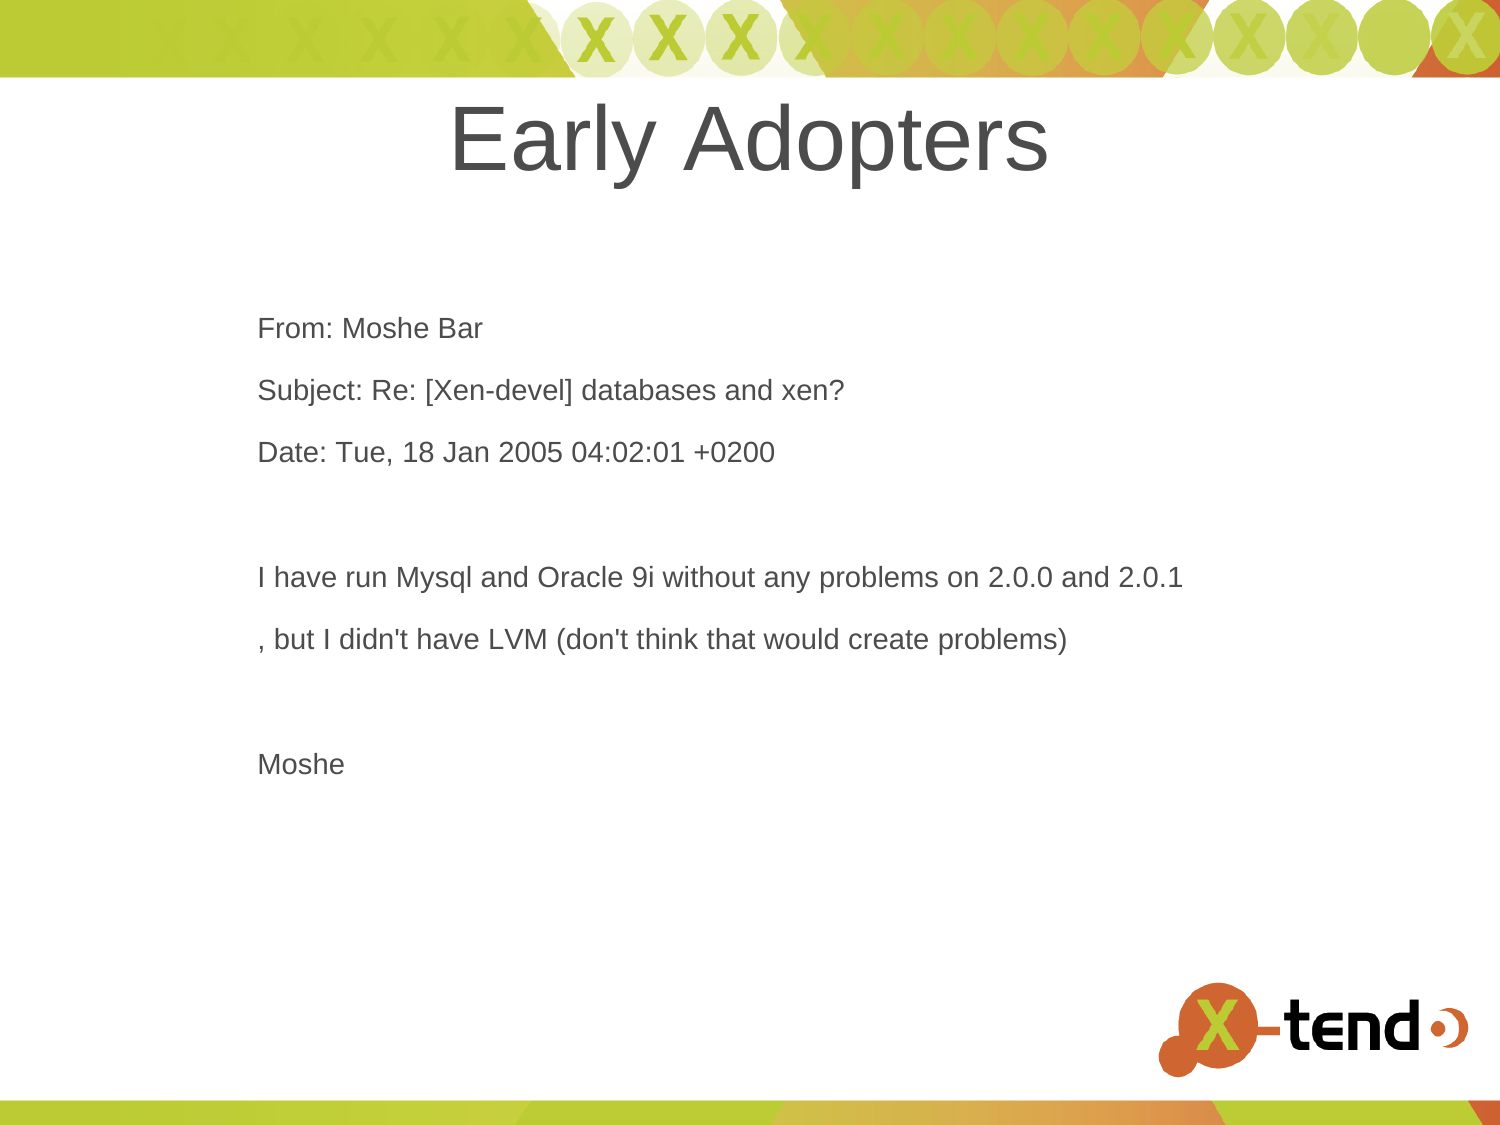

Early Adopters
# From: Moshe Bar
Subject: Re: [Xen-devel] databases and xen?
Date: Tue, 18 Jan 2005 04:02:01 +0200
I have run Mysql and Oracle 9i without any problems on 2.0.0 and 2.0.1
, but I didn't have LVM (don't think that would create problems)
Moshe